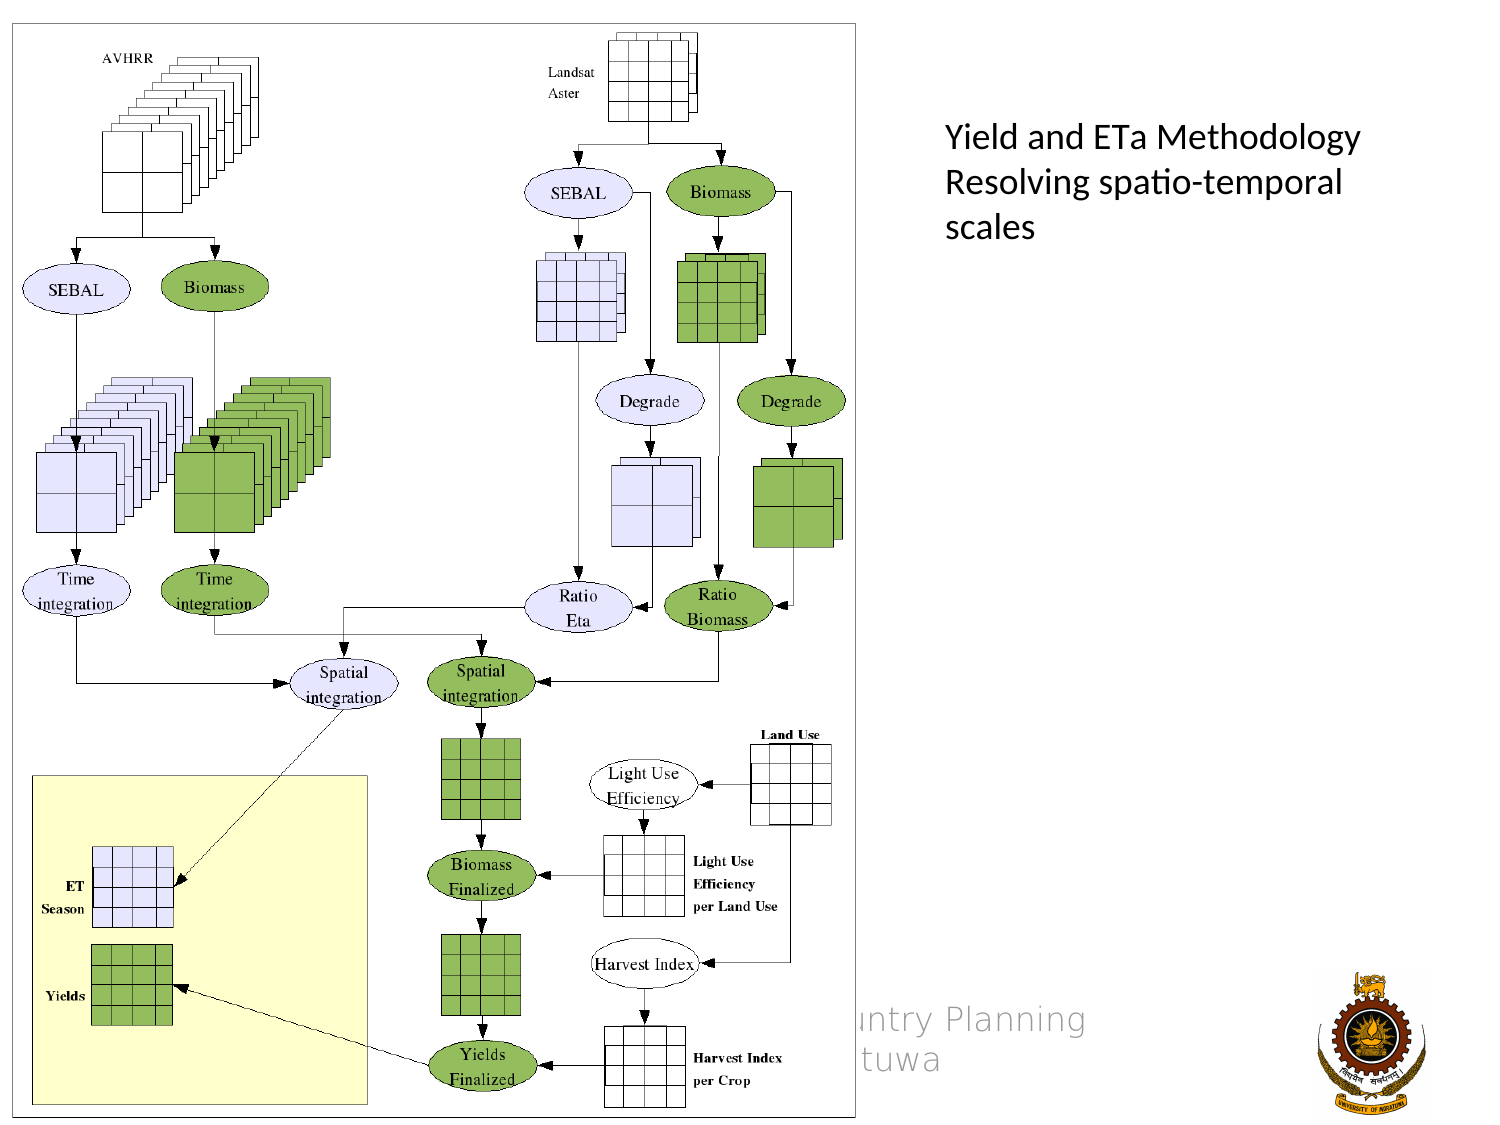

Yield and ETa Methodology
Resolving spatio-temporal
scales